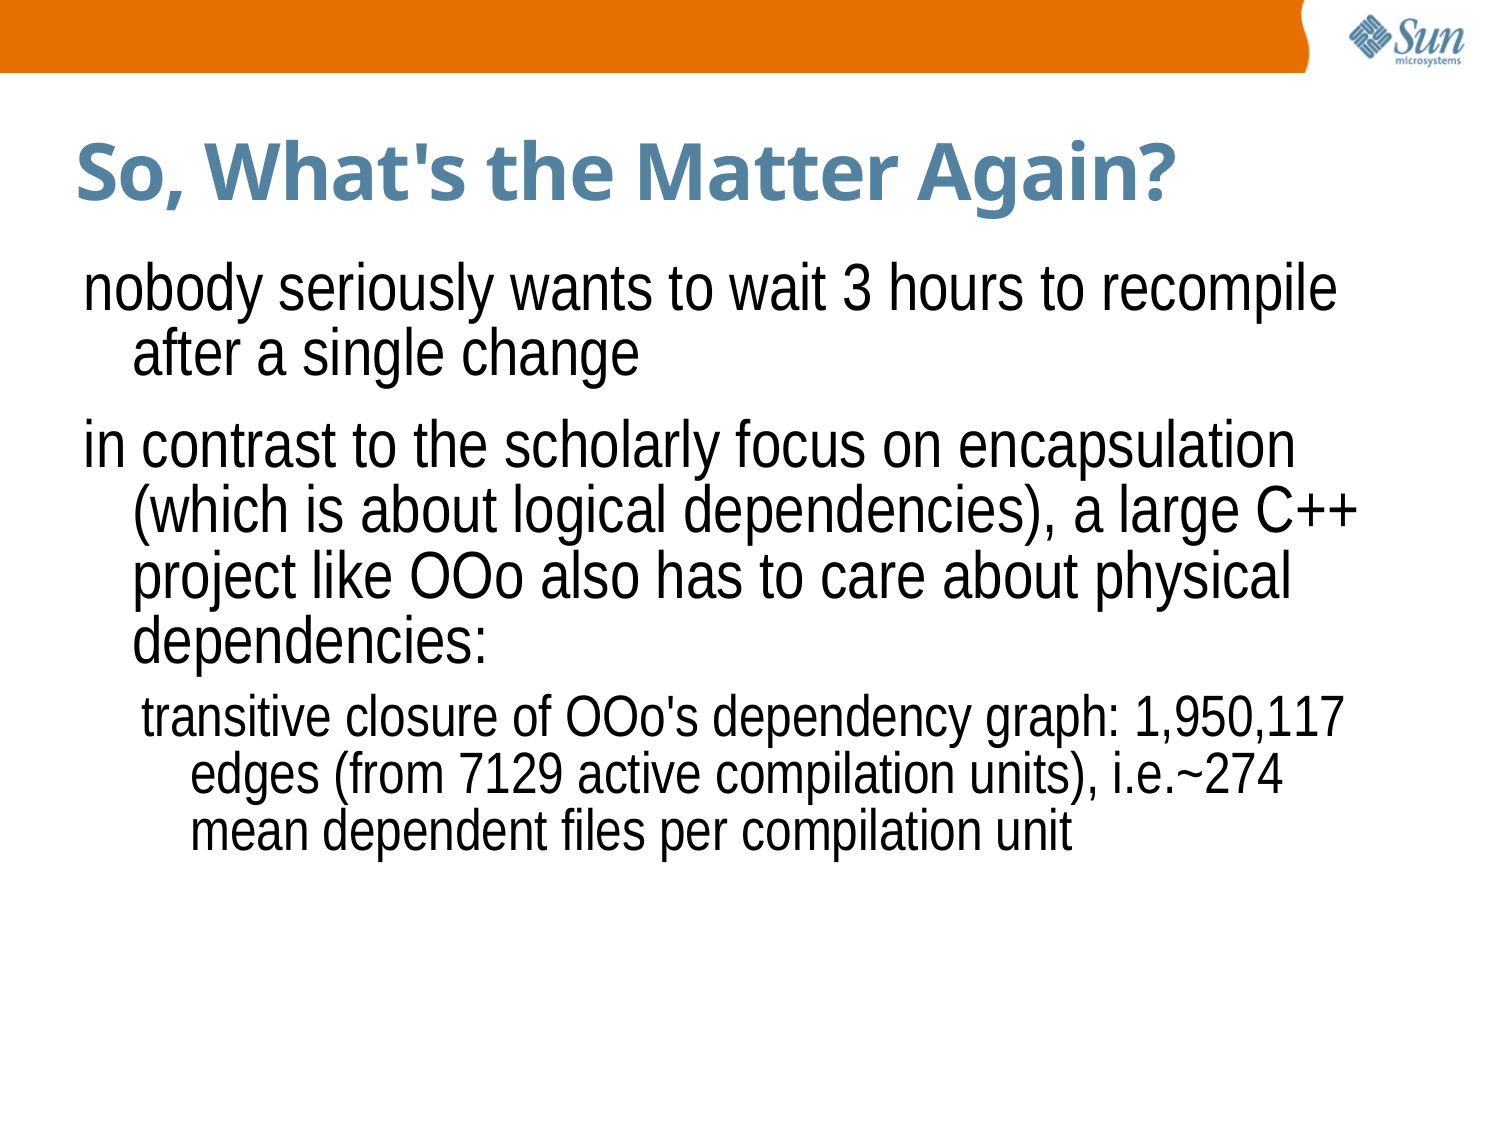

# So, What's the Matter Again?
nobody seriously wants to wait 3 hours to recompile after a single change
in contrast to the scholarly focus on encapsulation (which is about logical dependencies), a large C++ project like OOo also has to care about physical dependencies:
transitive closure of OOo's dependency graph: 1,950,117 edges (from 7129 active compilation units), i.e.~274 mean dependent files per compilation unit